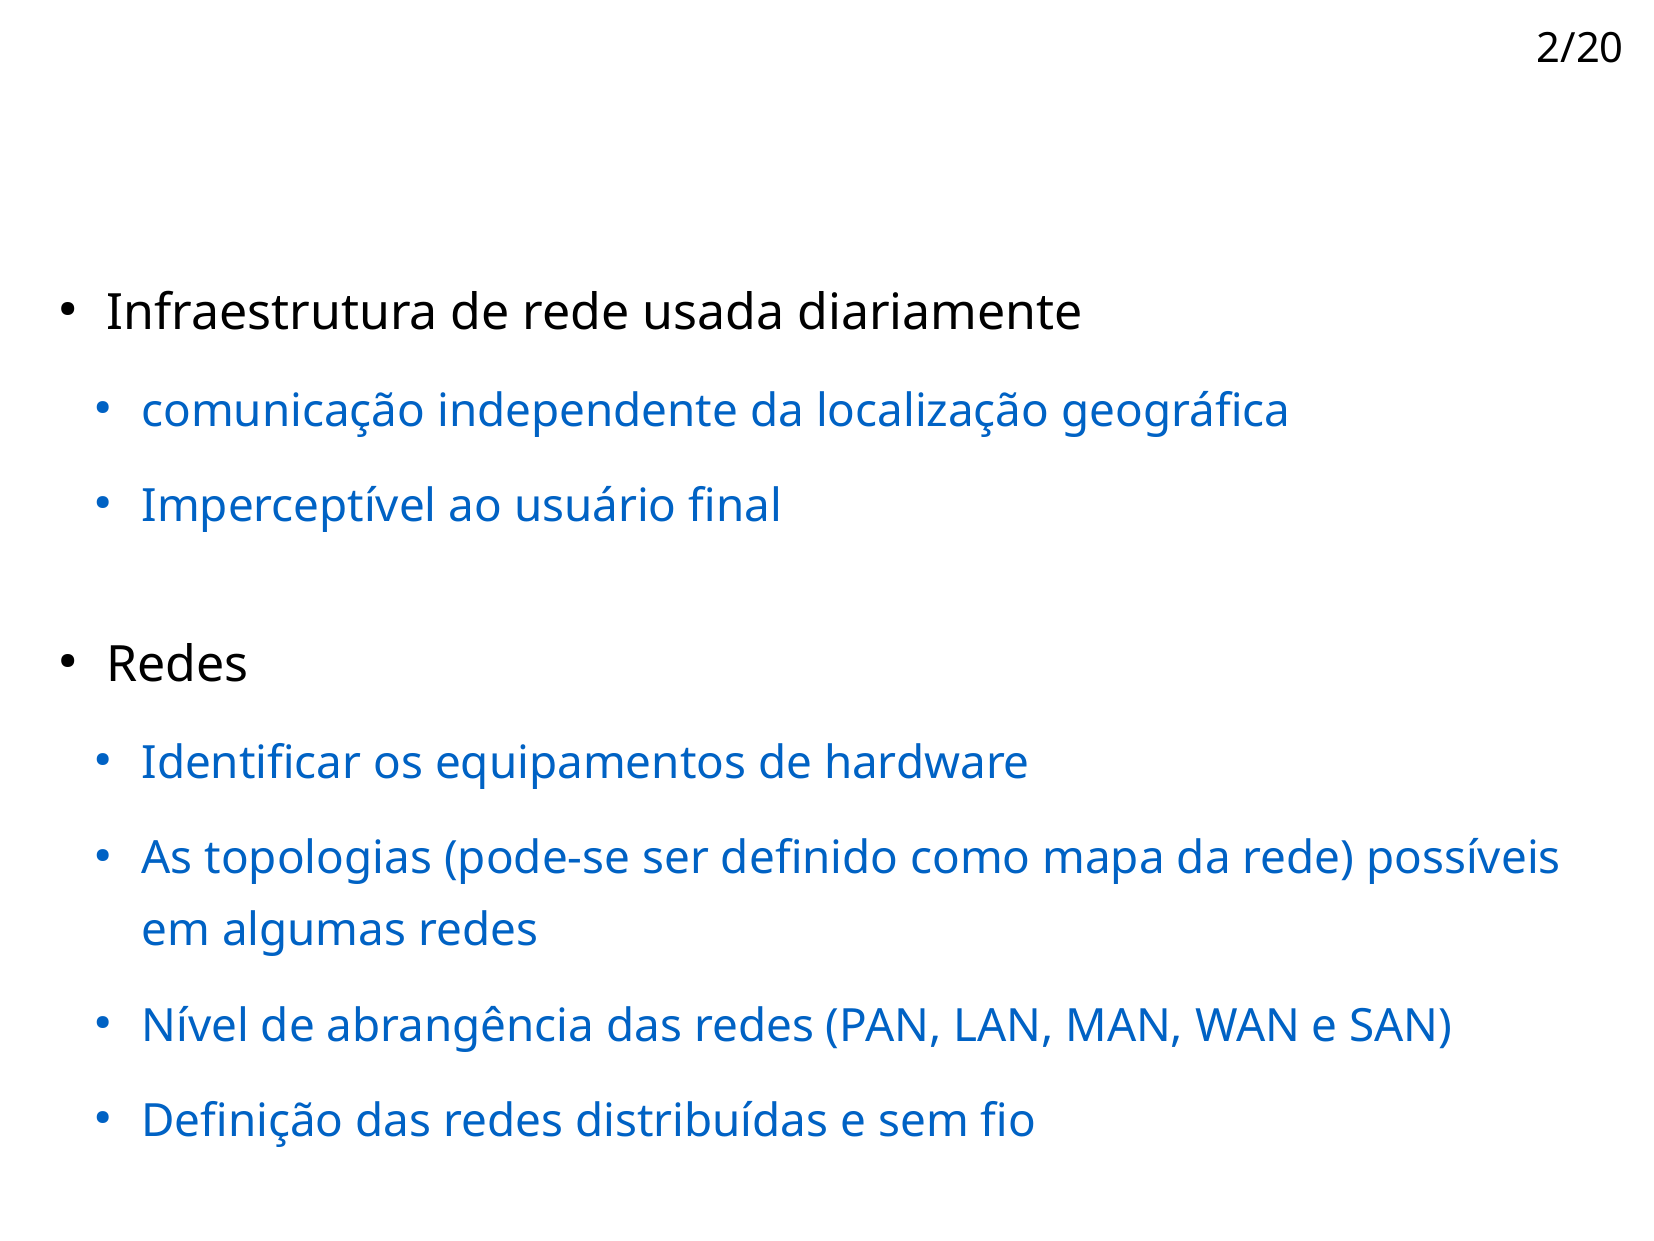

2
#
Infraestrutura de rede usada diariamente
comunicação independente da localização geográfica
Imperceptível ao usuário final
Redes
Identificar os equipamentos de hardware
As topologias (pode-se ser definido como mapa da rede) possíveis em algumas redes
Nível de abrangência das redes (PAN, LAN, MAN, WAN e SAN)
Definição das redes distribuídas e sem fio